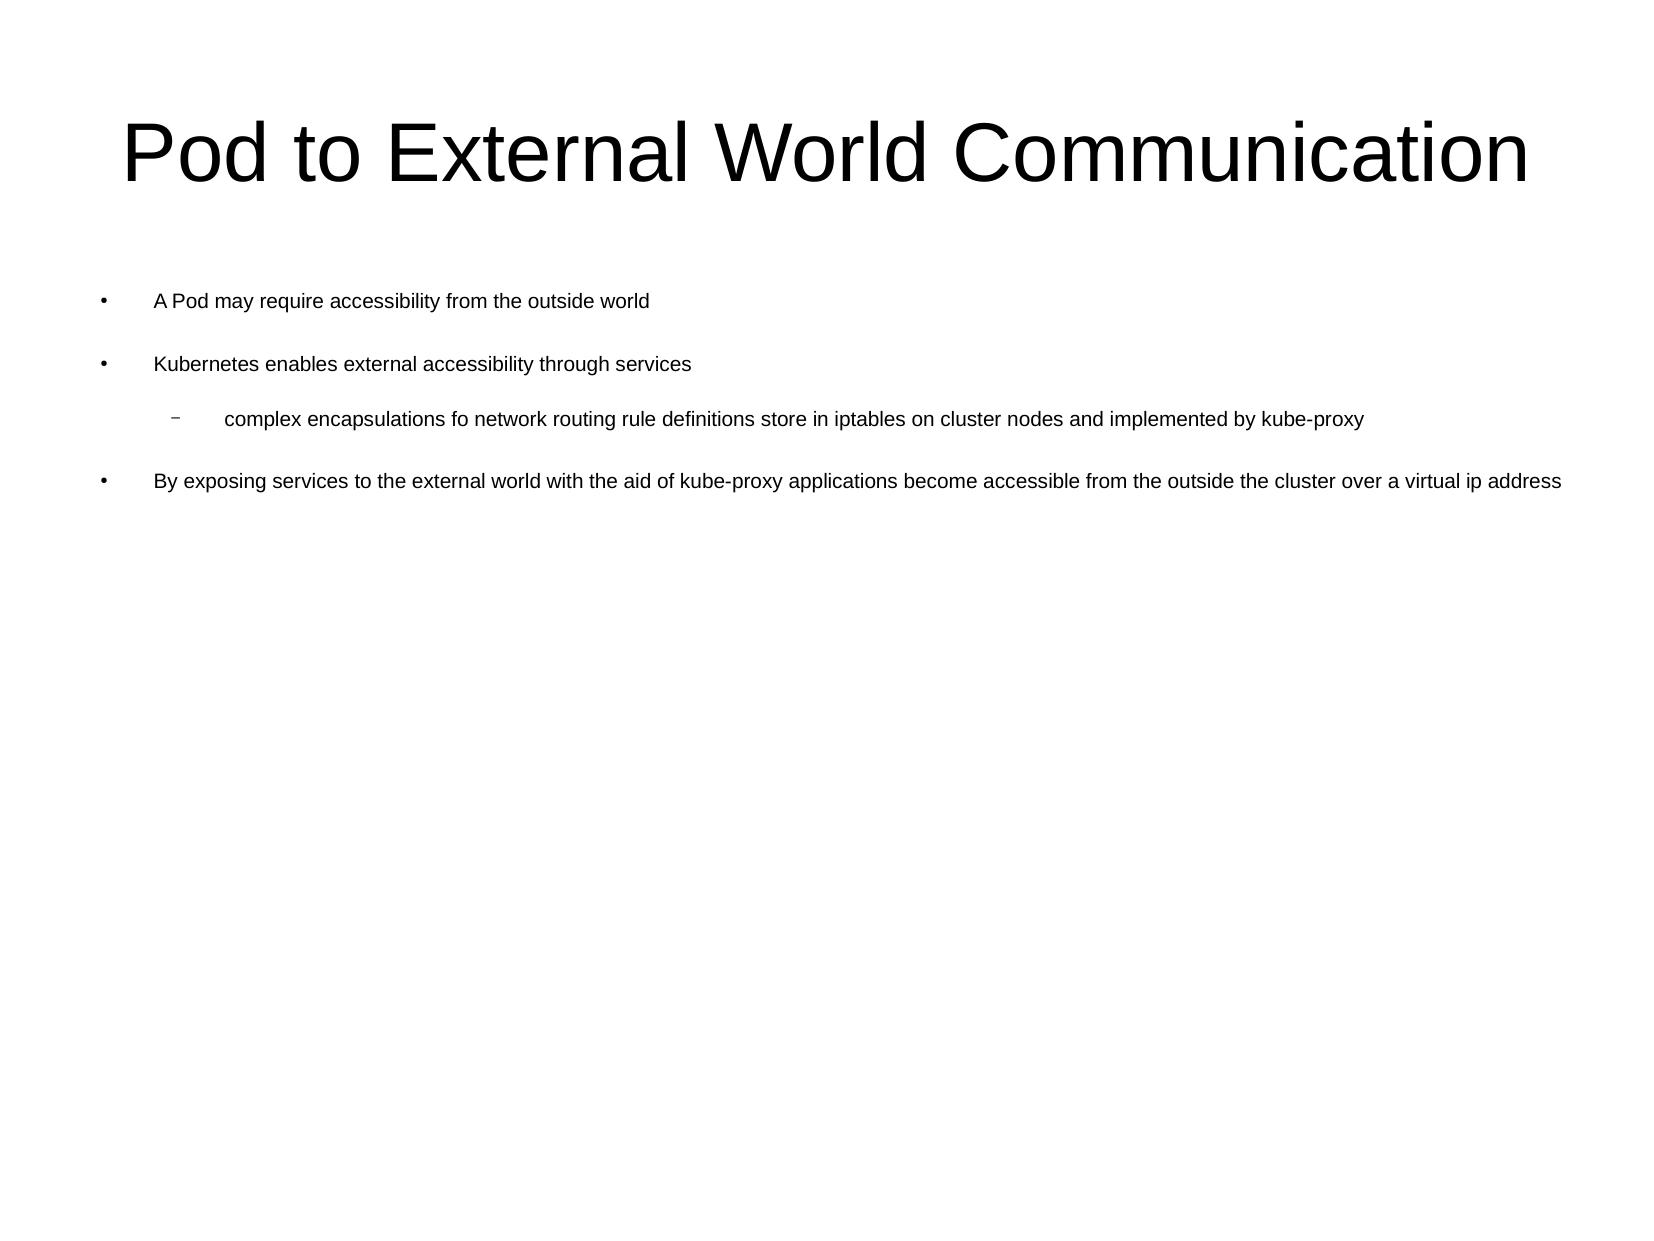

# Pod to External World Communication
A Pod may require accessibility from the outside world
Kubernetes enables external accessibility through services
complex encapsulations fo network routing rule definitions store in iptables on cluster nodes and implemented by kube-proxy
By exposing services to the external world with the aid of kube-proxy applications become accessible from the outside the cluster over a virtual ip address